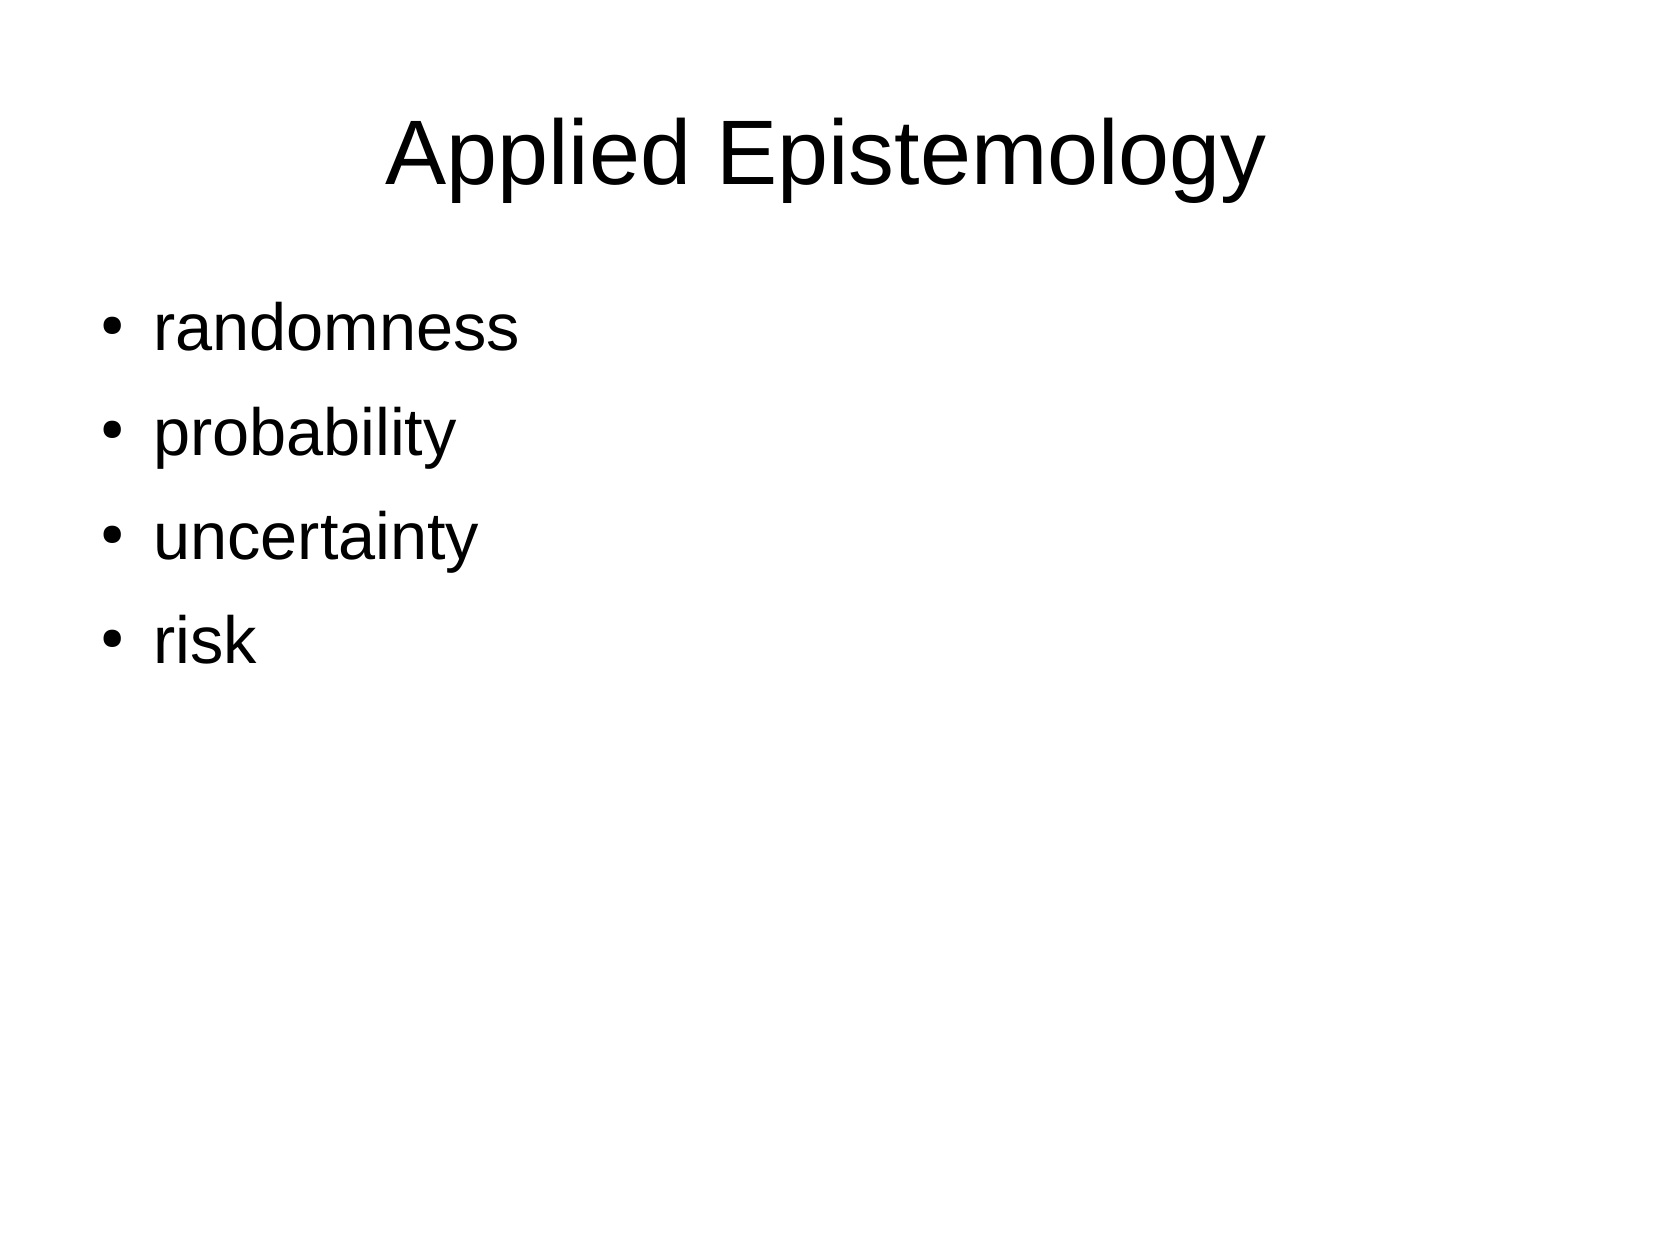

# Applied Epistemology
randomness
probability
uncertainty
risk